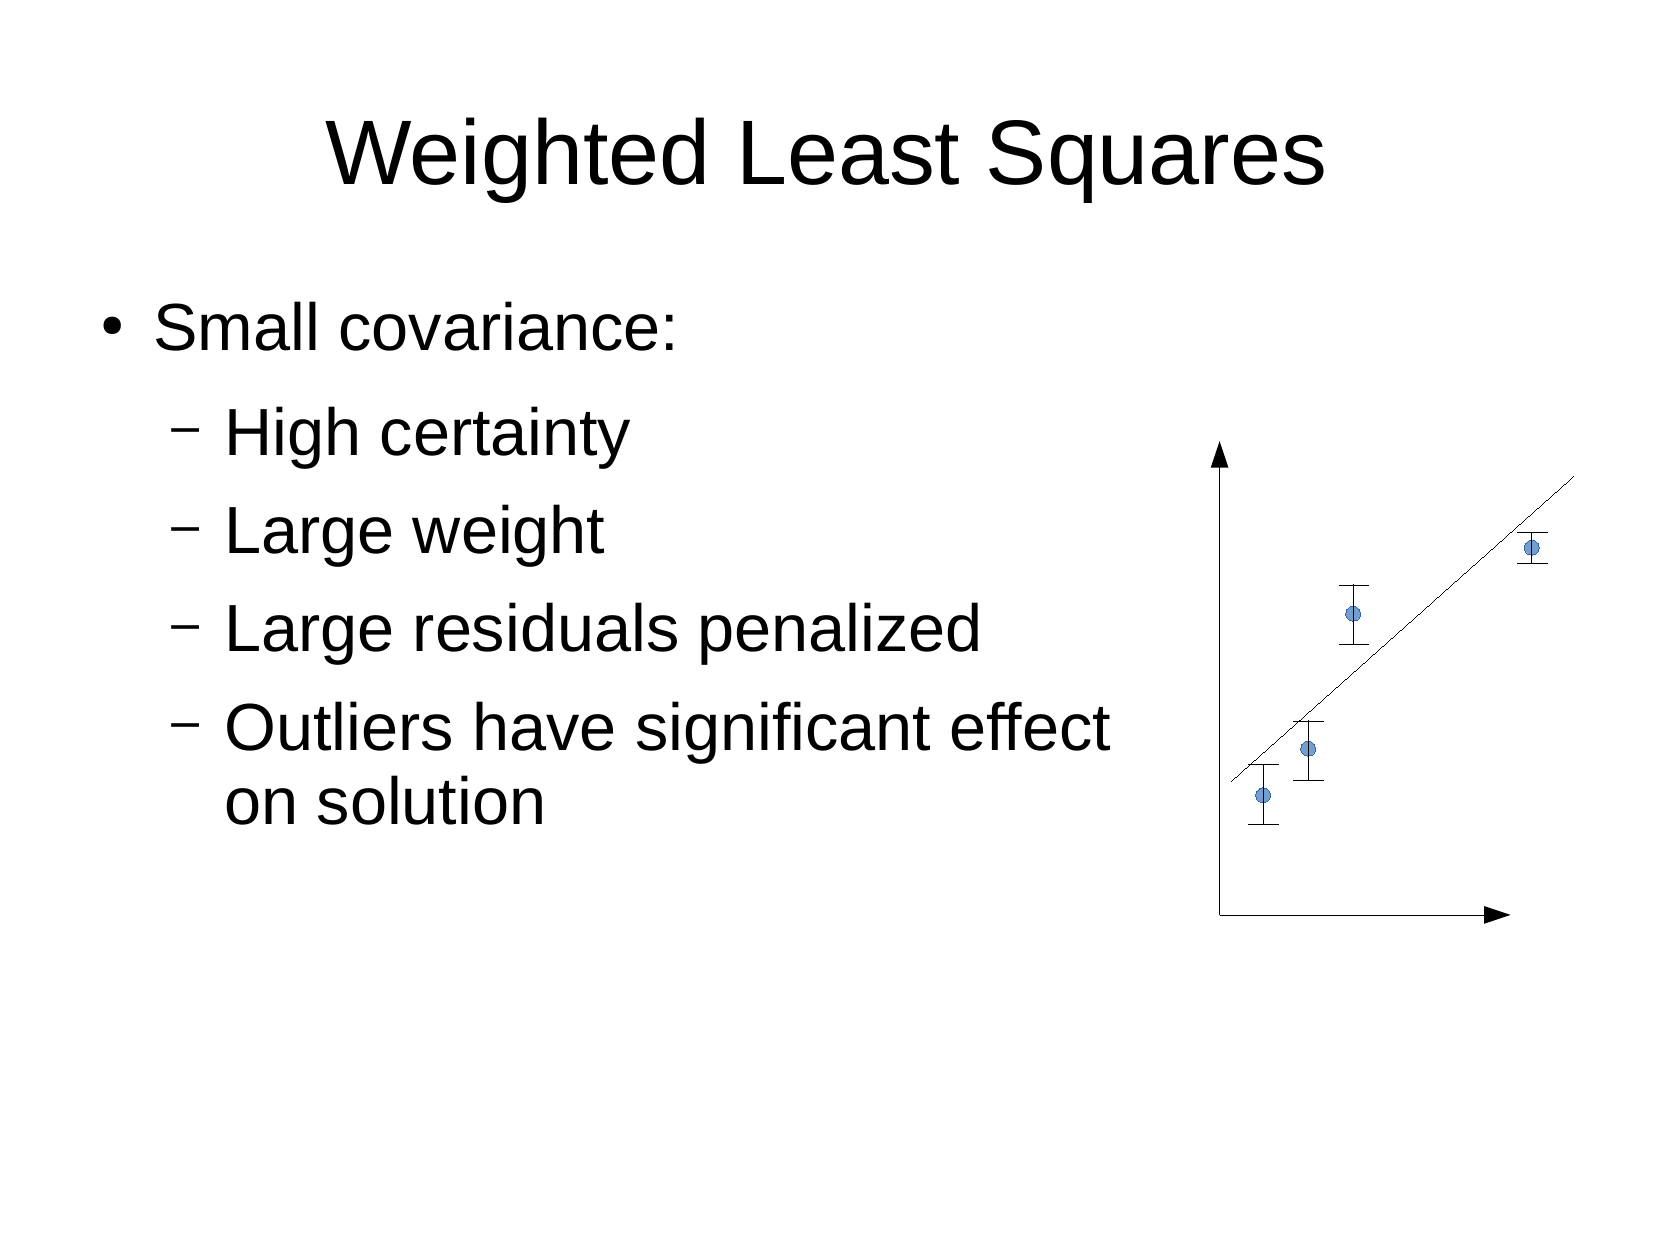

# Weighted Least Squares
Small covariance:
High certainty
Large weight
Large residuals penalized
Outliers have significant effect on solution